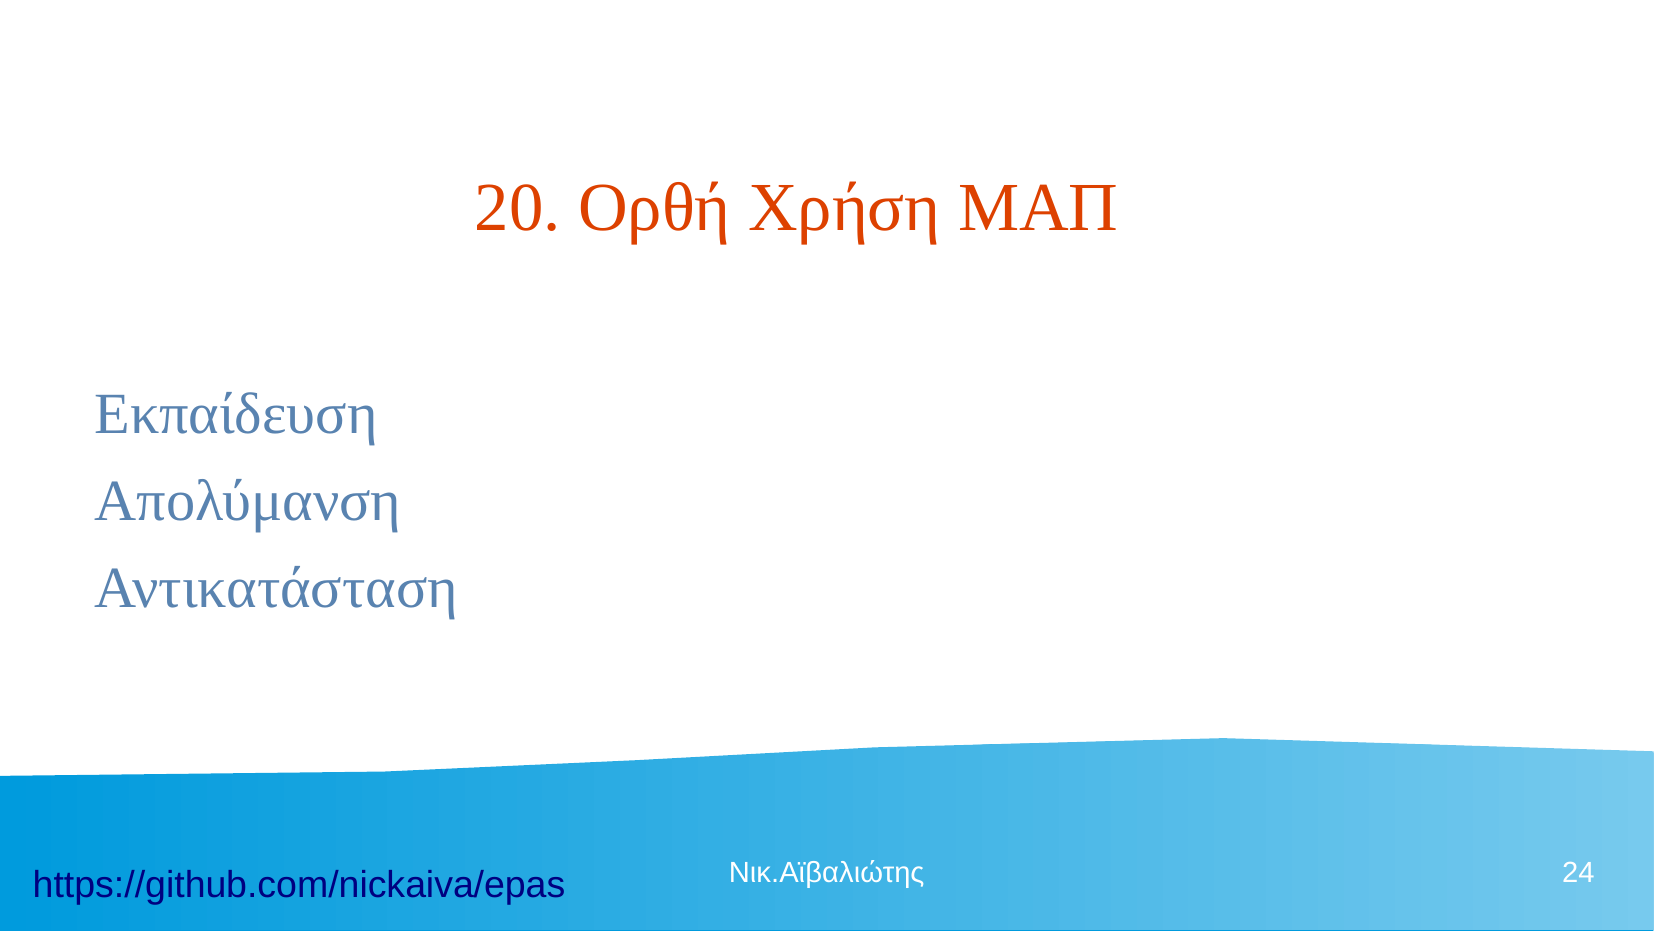

# 20. Ορθή Χρήση ΜΑΠ
Εκπαίδευση
Απολύμανση
Αντικατάσταση
Νικ.Αϊβαλιώτης
24